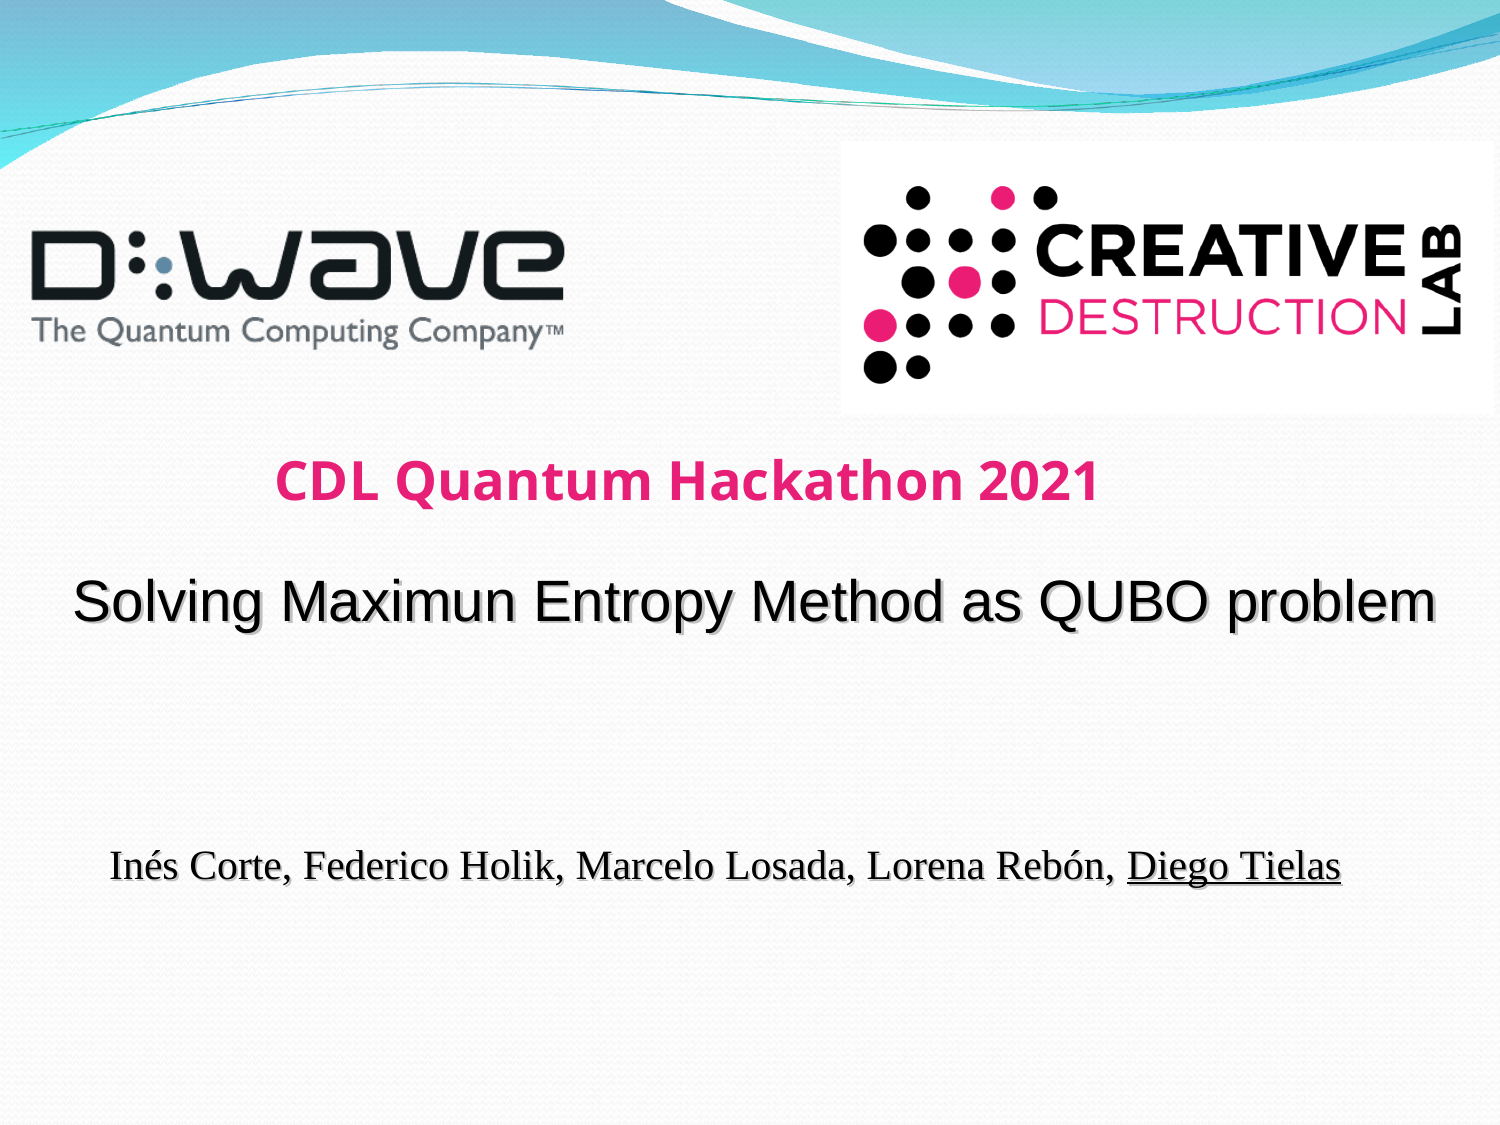

CDL Quantum Hackathon 2021
Solving Maximun Entropy Method as QUBO problem
Inés Corte, Federico Holik, Marcelo Losada, Lorena Rebón, Diego Tielas